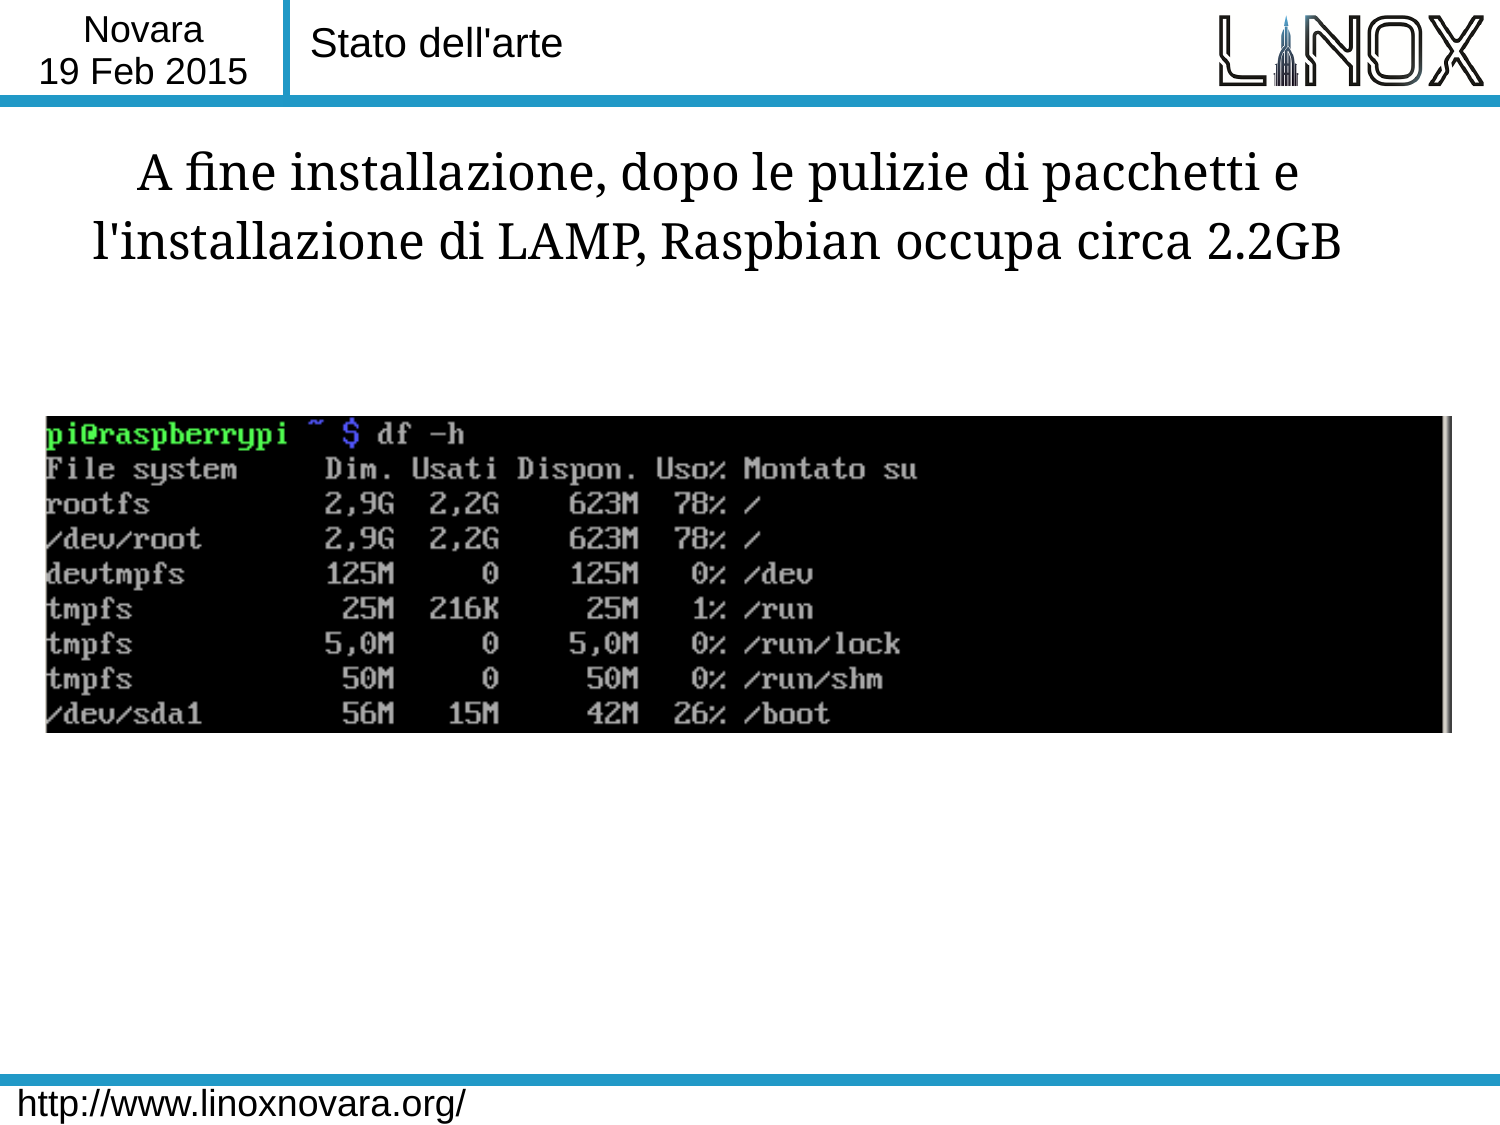

# Stato dell'arte
A fine installazione, dopo le pulizie di pacchetti e l'installazione di LAMP, Raspbian occupa circa 2.2GB